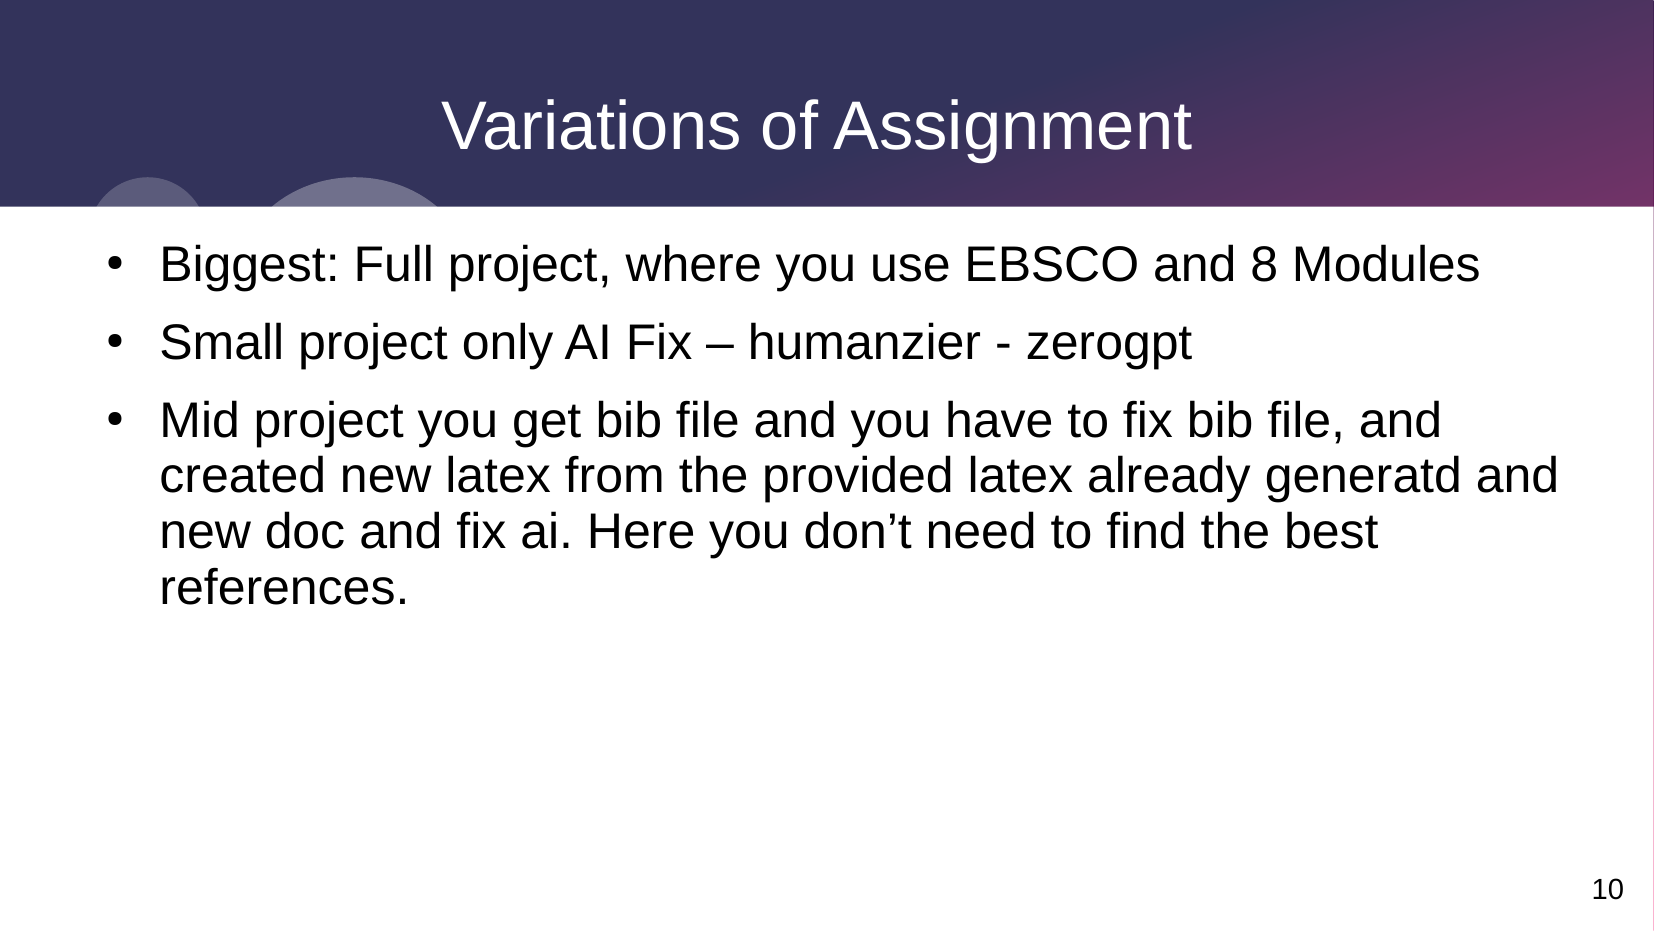

# Variations of Assignment
Biggest: Full project, where you use EBSCO and 8 Modules
Small project only AI Fix – humanzier - zerogpt
Mid project you get bib file and you have to fix bib file, and created new latex from the provided latex already generatd and new doc and fix ai. Here you don’t need to find the best references.